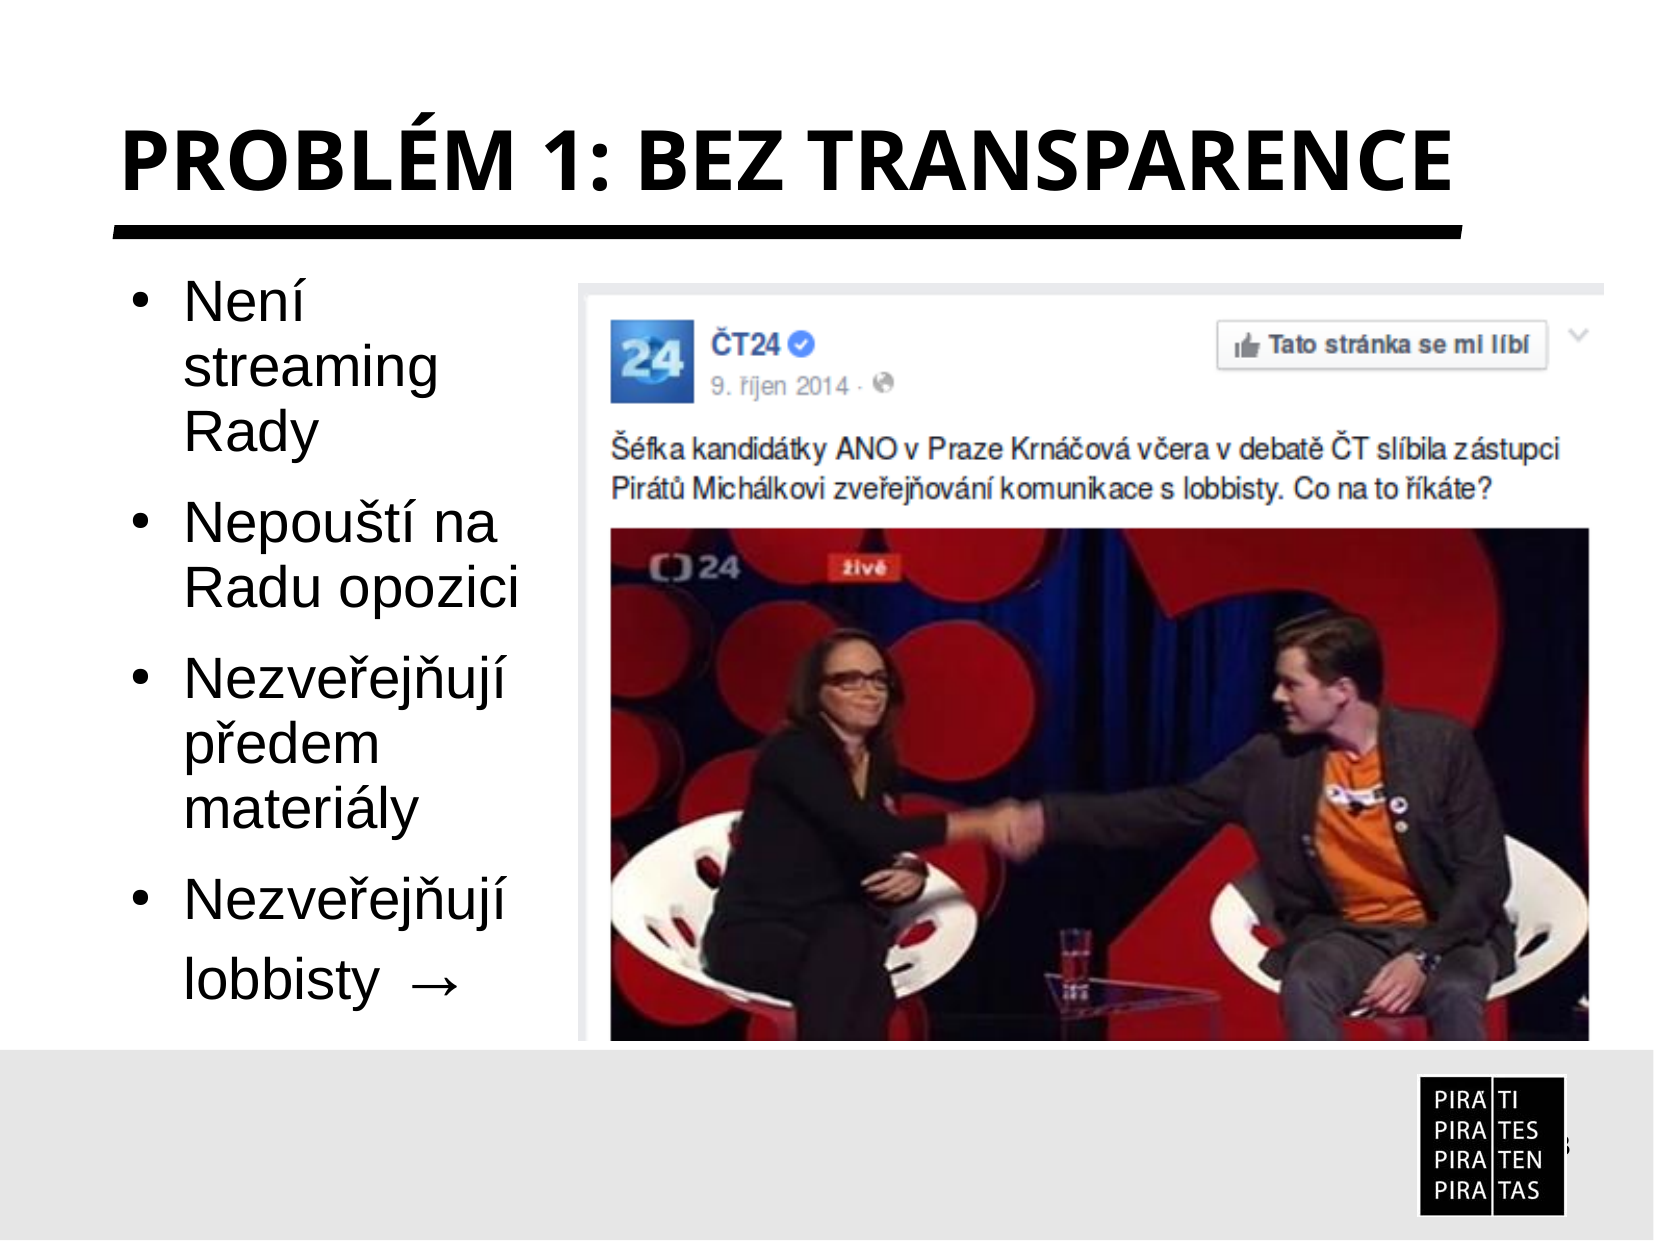

# PROBLÉM 1: BEZ TRANSPARENCE
Není streaming Rady
Nepouští na Radu opozici
Nezveřejňují předem materiály
Nezveřejňují lobbisty →